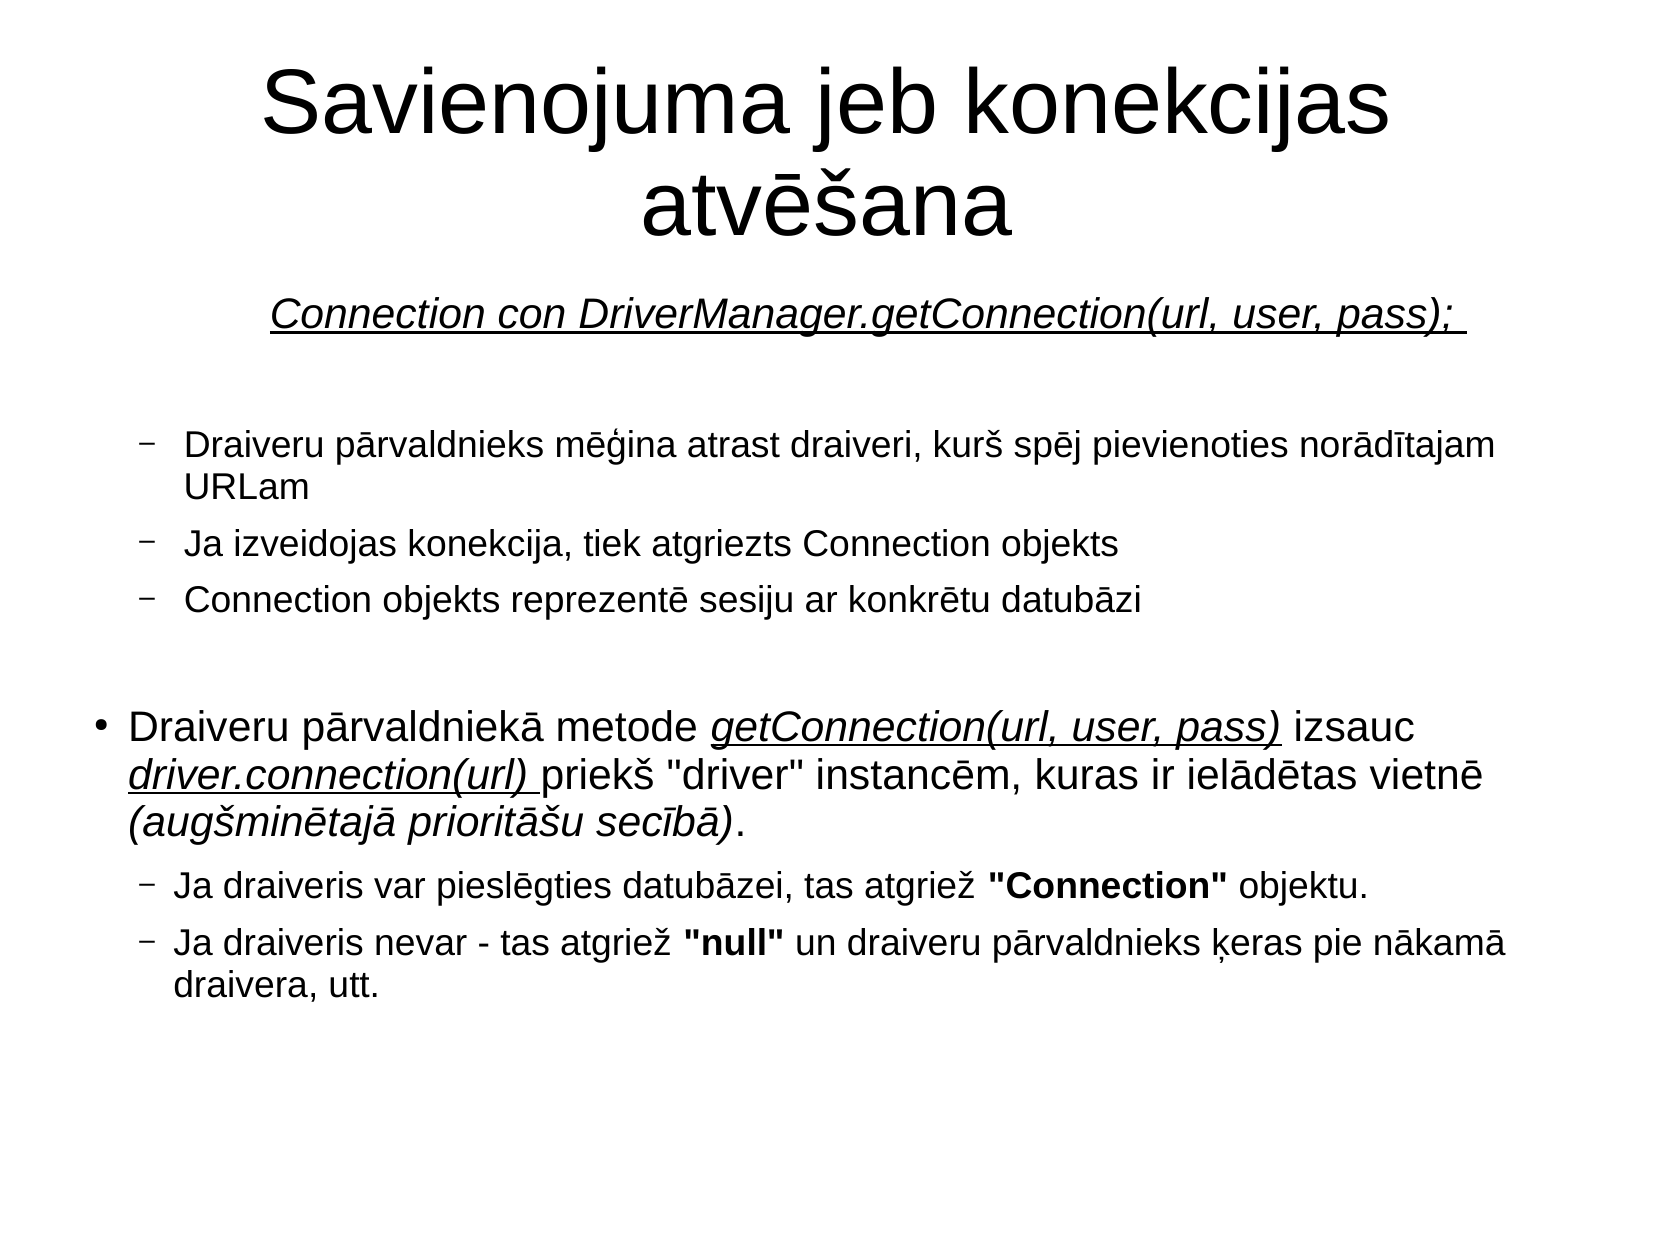

# Savienojuma jeb konekcijas atvēšana
 			Connection con DriverManager.getConnection(url, user, pass);
 Draiveru pārvaldnieks mēģina atrast draiveri, kurš spēj pievienoties norādītajam URLam
 Ja izveidojas konekcija, tiek atgriezts Connection objekts
 Connection objekts reprezentē sesiju ar konkrētu datubāzi
Draiveru pārvaldniekā metode getConnection(url, user, pass) izsauc driver.connection(url) priekš "driver" instancēm, kuras ir ielādētas vietnē (augšminētajā prioritāšu secībā).
Ja draiveris var pieslēgties datubāzei, tas atgriež "Connection" objektu.
Ja draiveris nevar - tas atgriež "null" un draiveru pārvaldnieks ķeras pie nākamā draivera, utt.